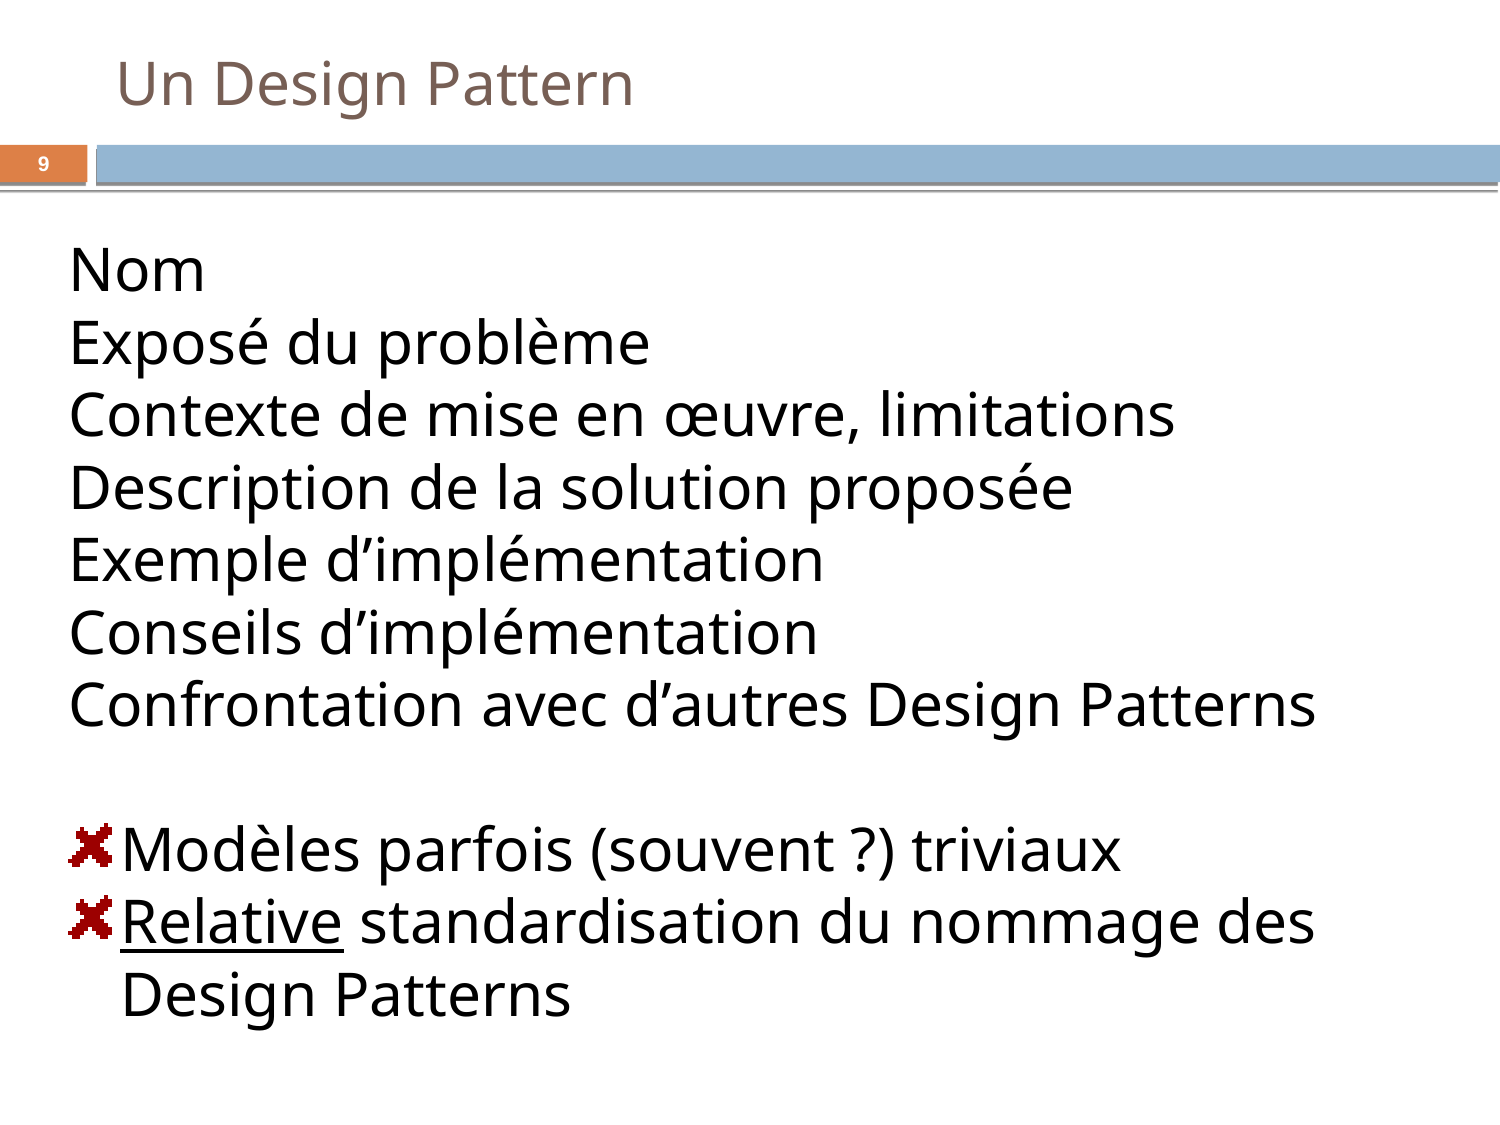

# Un Design Pattern
Nom
Exposé du problème
Contexte de mise en œuvre, limitations
Description de la solution proposée
Exemple d’implémentation
Conseils d’implémentation
Confrontation avec d’autres Design Patterns
Modèles parfois (souvent ?) triviaux
Relative standardisation du nommage des Design Patterns